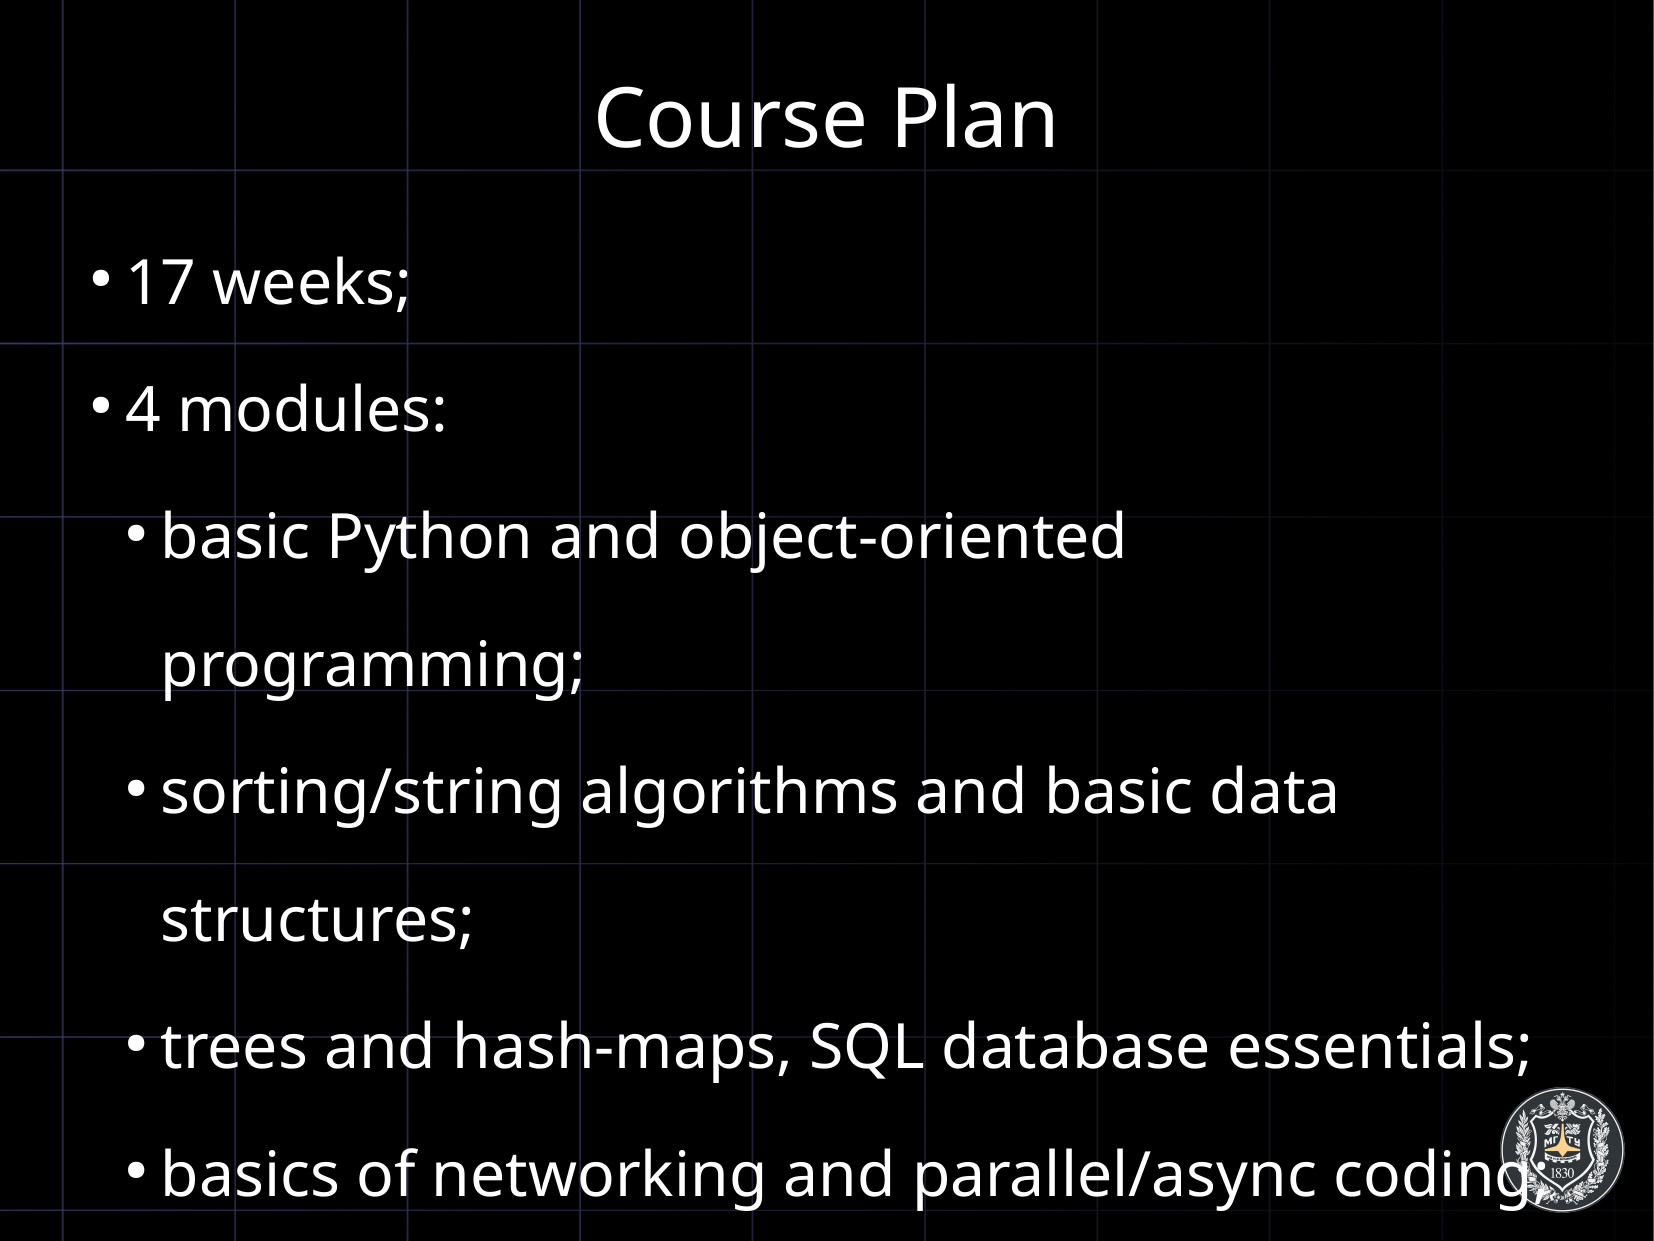

# Course Plan
17 weeks;
4 modules:
basic Python and object-oriented programming;
sorting/string algorithms and basic data structures;
trees and hash-maps, SQL database essentials;
basics of networking and parallel/async coding;
3 tests, lots of coding hometasks, pear review;
2 lecturers :)